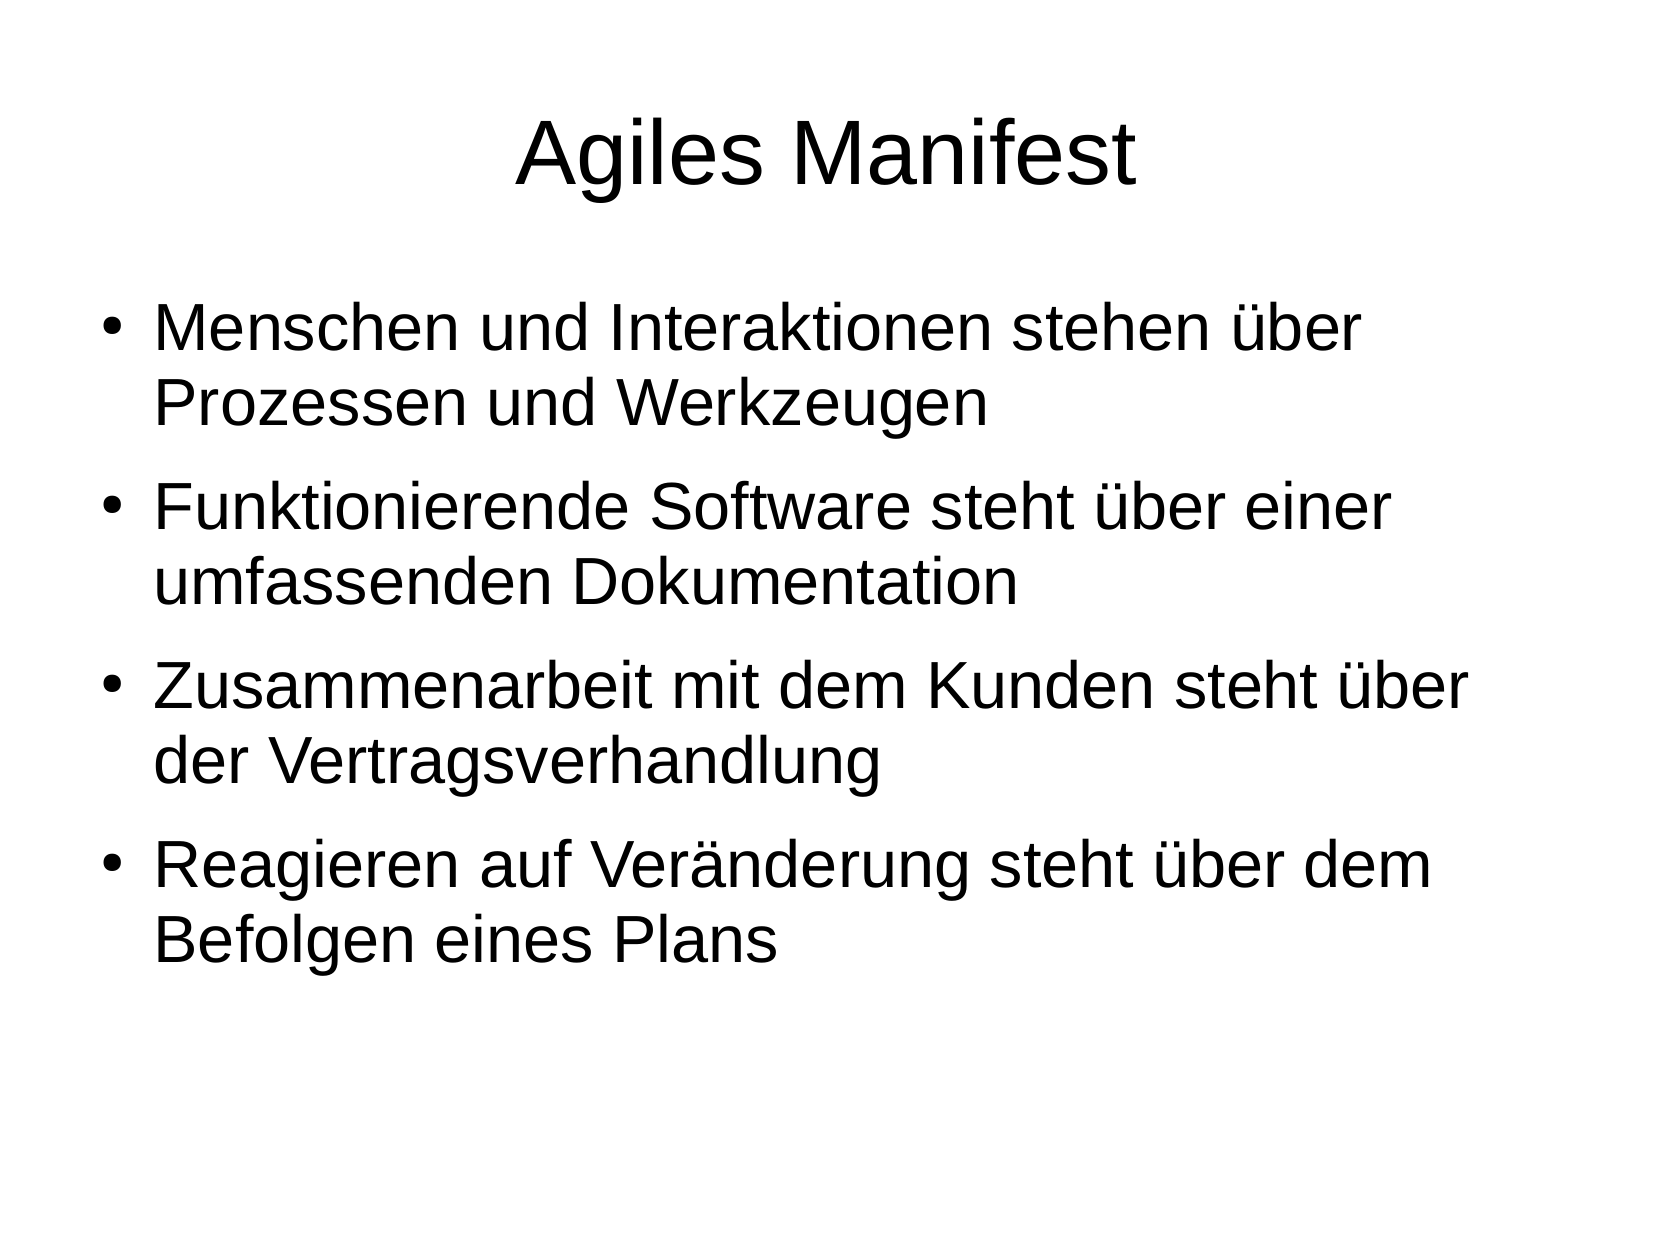

# Agiles Manifest
Menschen und Interaktionen stehen über Prozessen und Werkzeugen
Funktionierende Software steht über einer umfassenden Dokumentation
Zusammenarbeit mit dem Kunden steht über der Vertragsverhandlung
Reagieren auf Veränderung steht über dem Befolgen eines Plans